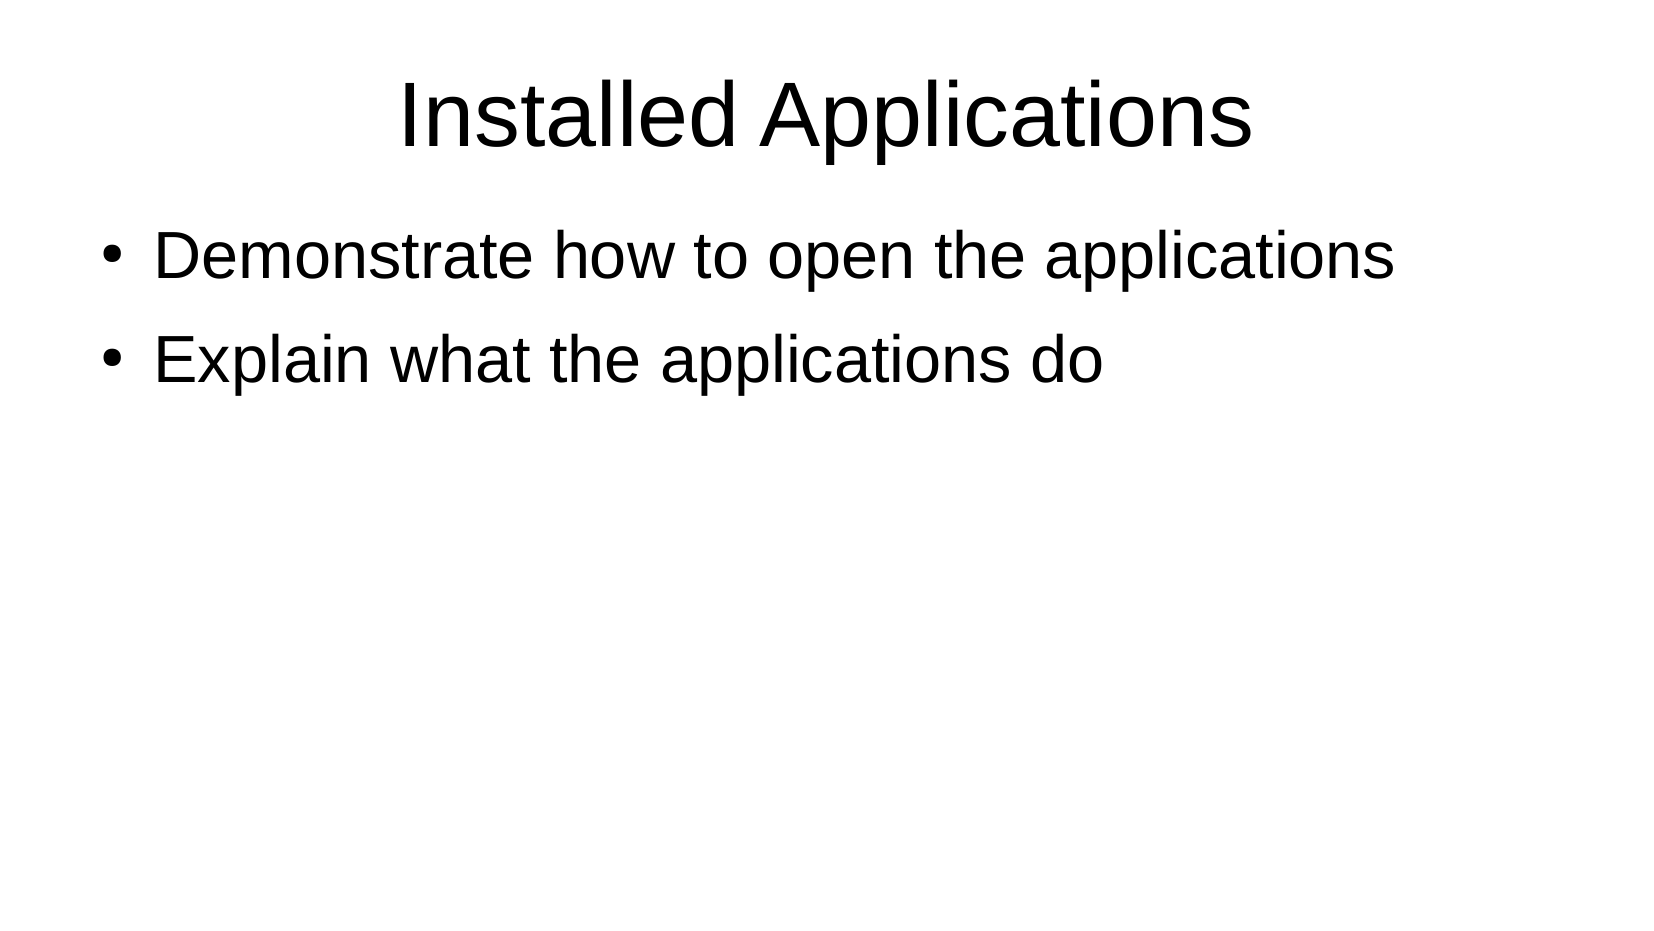

# Installed Applications
Demonstrate how to open the applications
Explain what the applications do